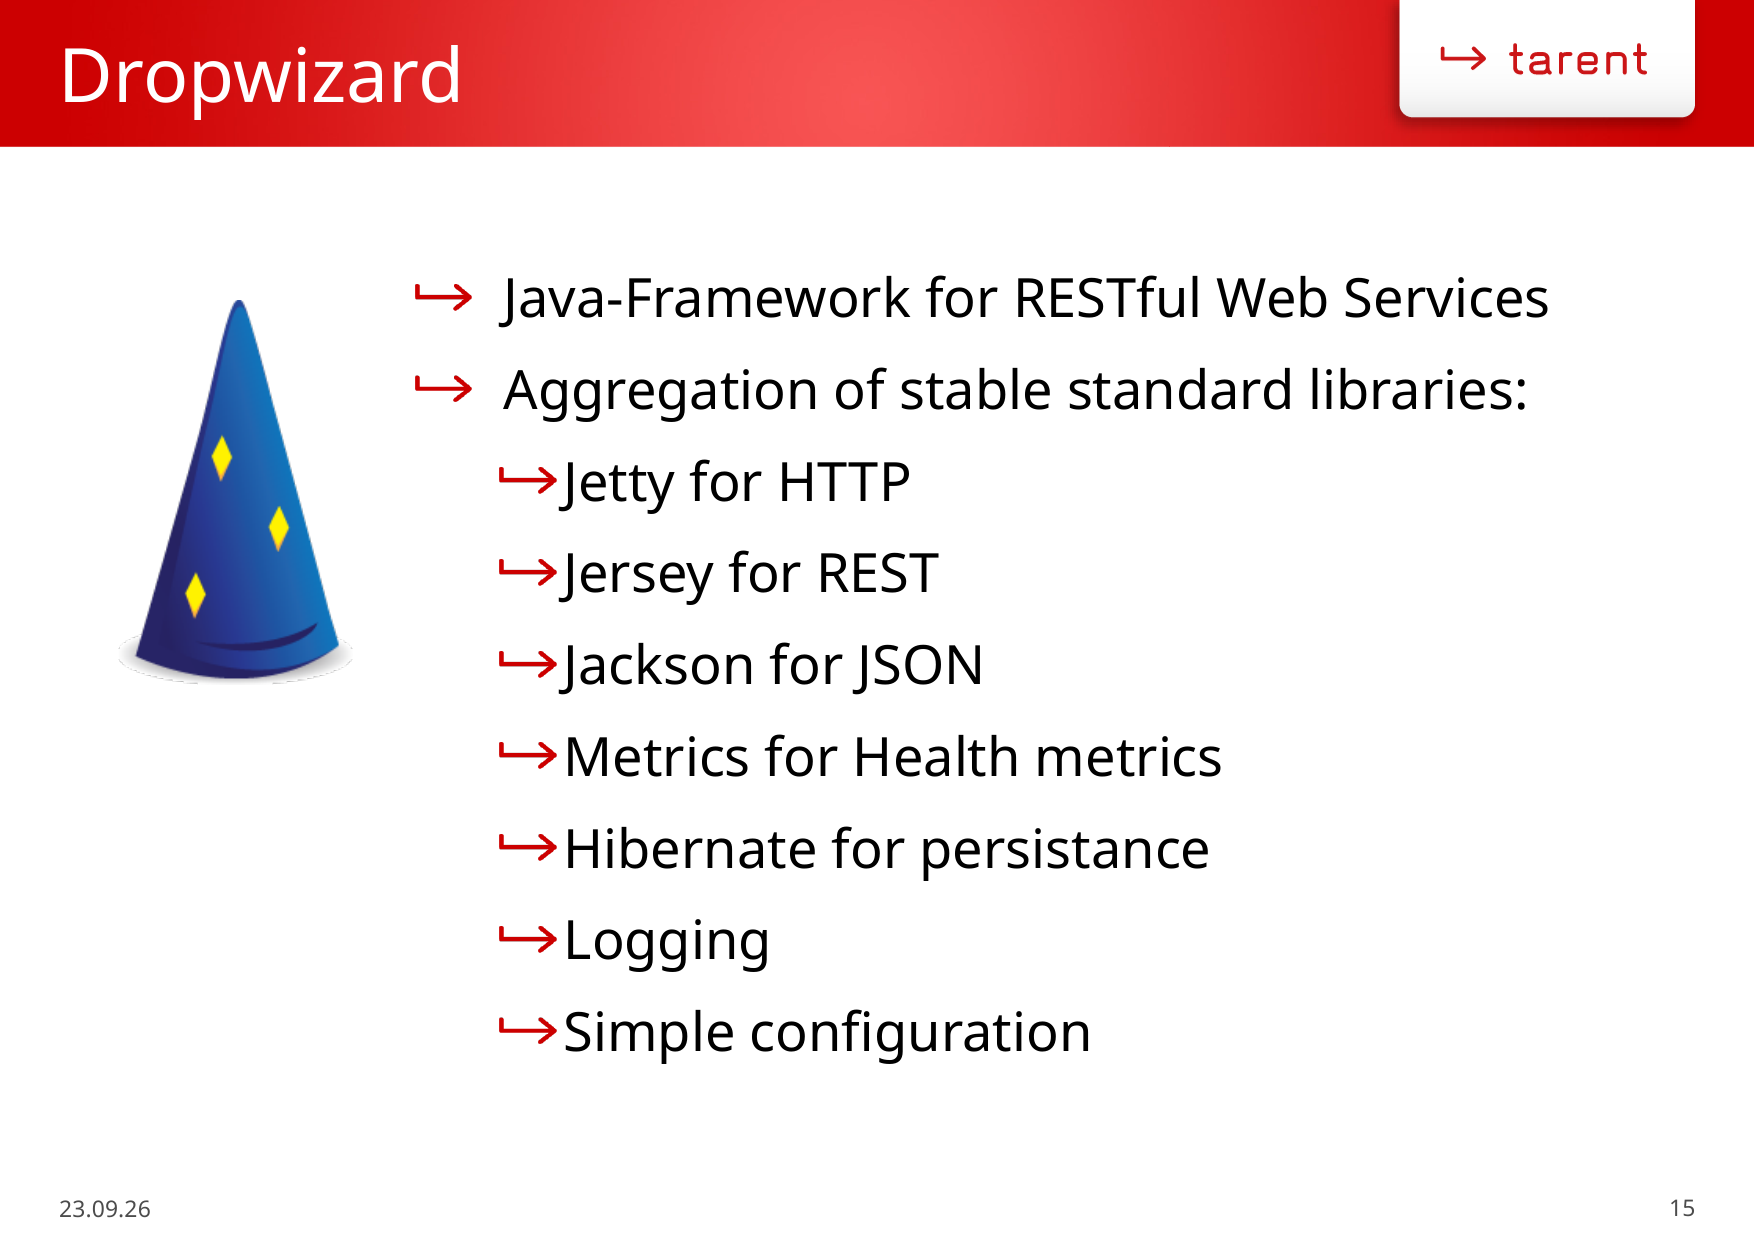

# Dropwizard
Java-Framework for RESTful Web Services
Aggregation of stable standard libraries:
Jetty for HTTP
Jersey for REST
Jackson for JSON
Metrics for Health metrics
Hibernate for persistance
Logging
Simple configuration